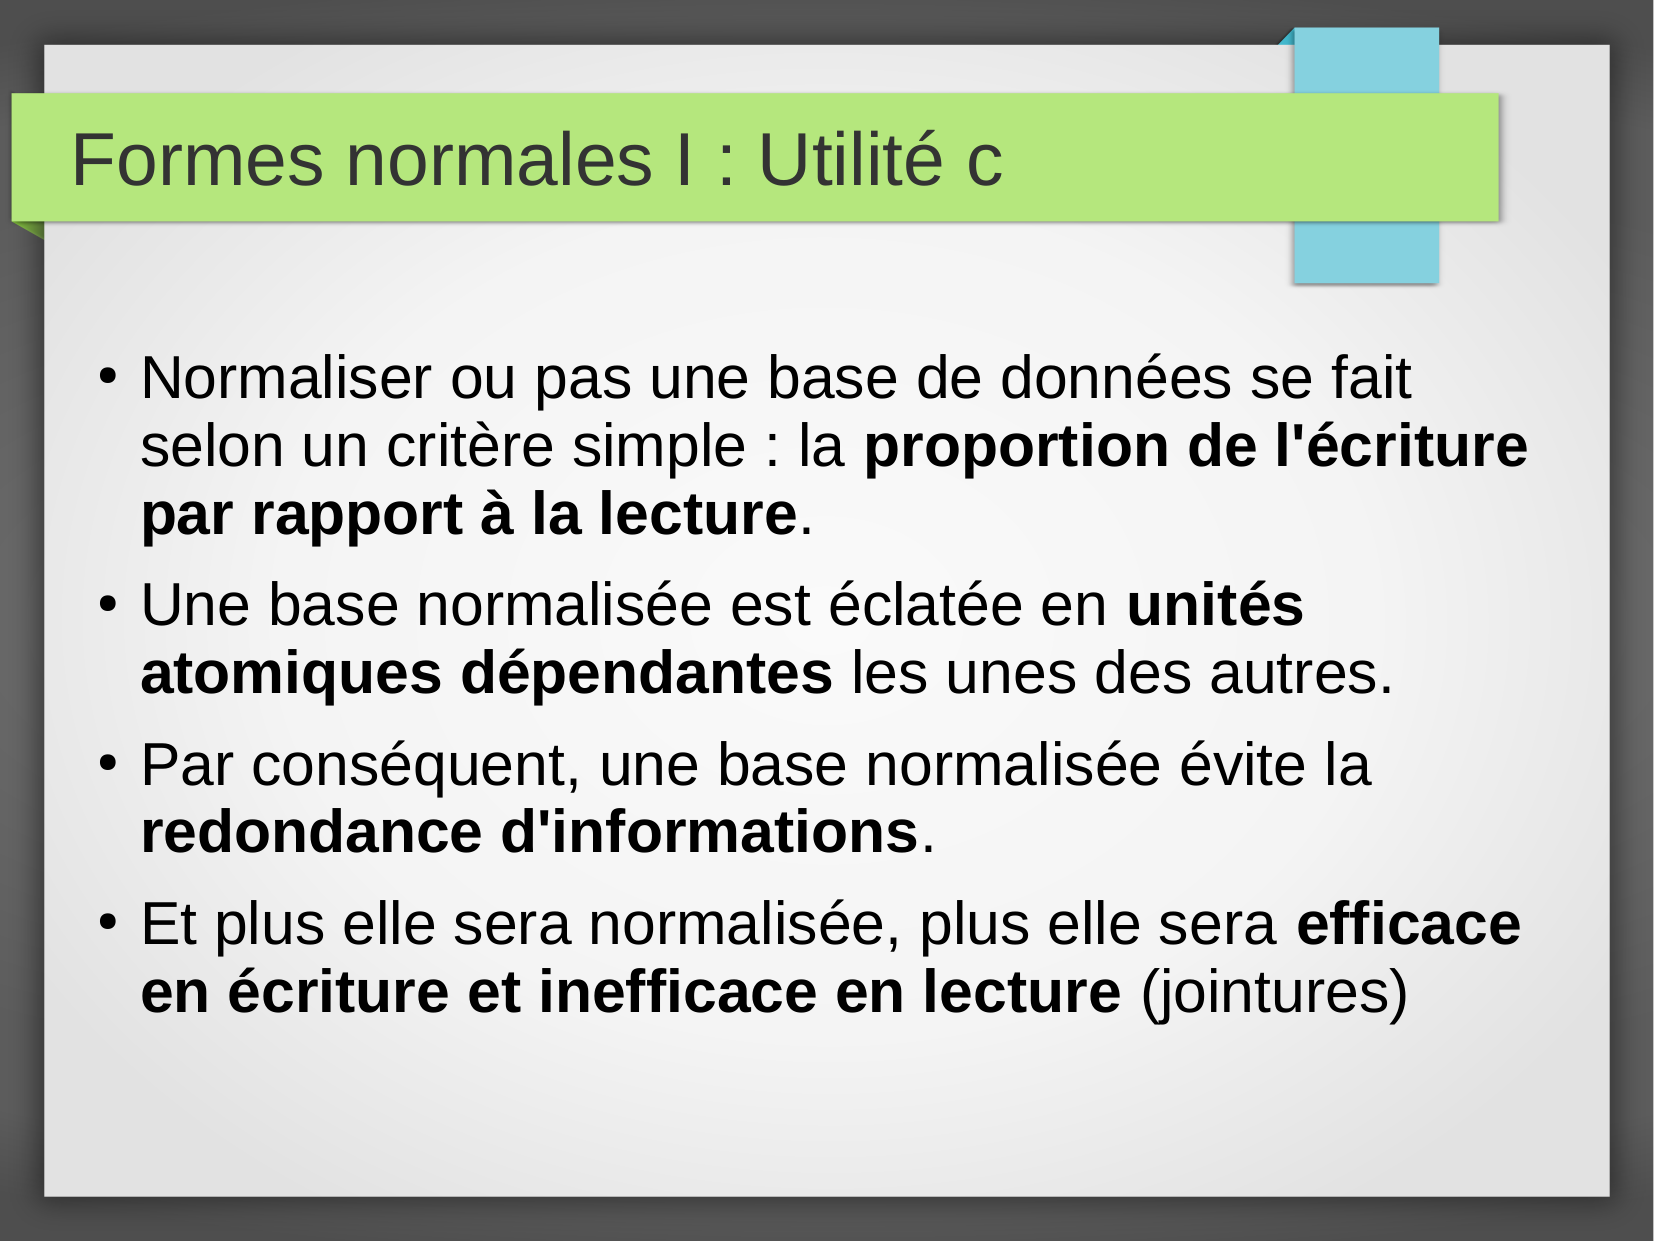

# Formes normales I : Utilité c
Normaliser ou pas une base de données se fait selon un critère simple : la proportion de l'écriture par rapport à la lecture.
Une base normalisée est éclatée en unités atomiques dépendantes les unes des autres.
Par conséquent, une base normalisée évite la redondance d'informations.
Et plus elle sera normalisée, plus elle sera efficace en écriture et inefficace en lecture (jointures)